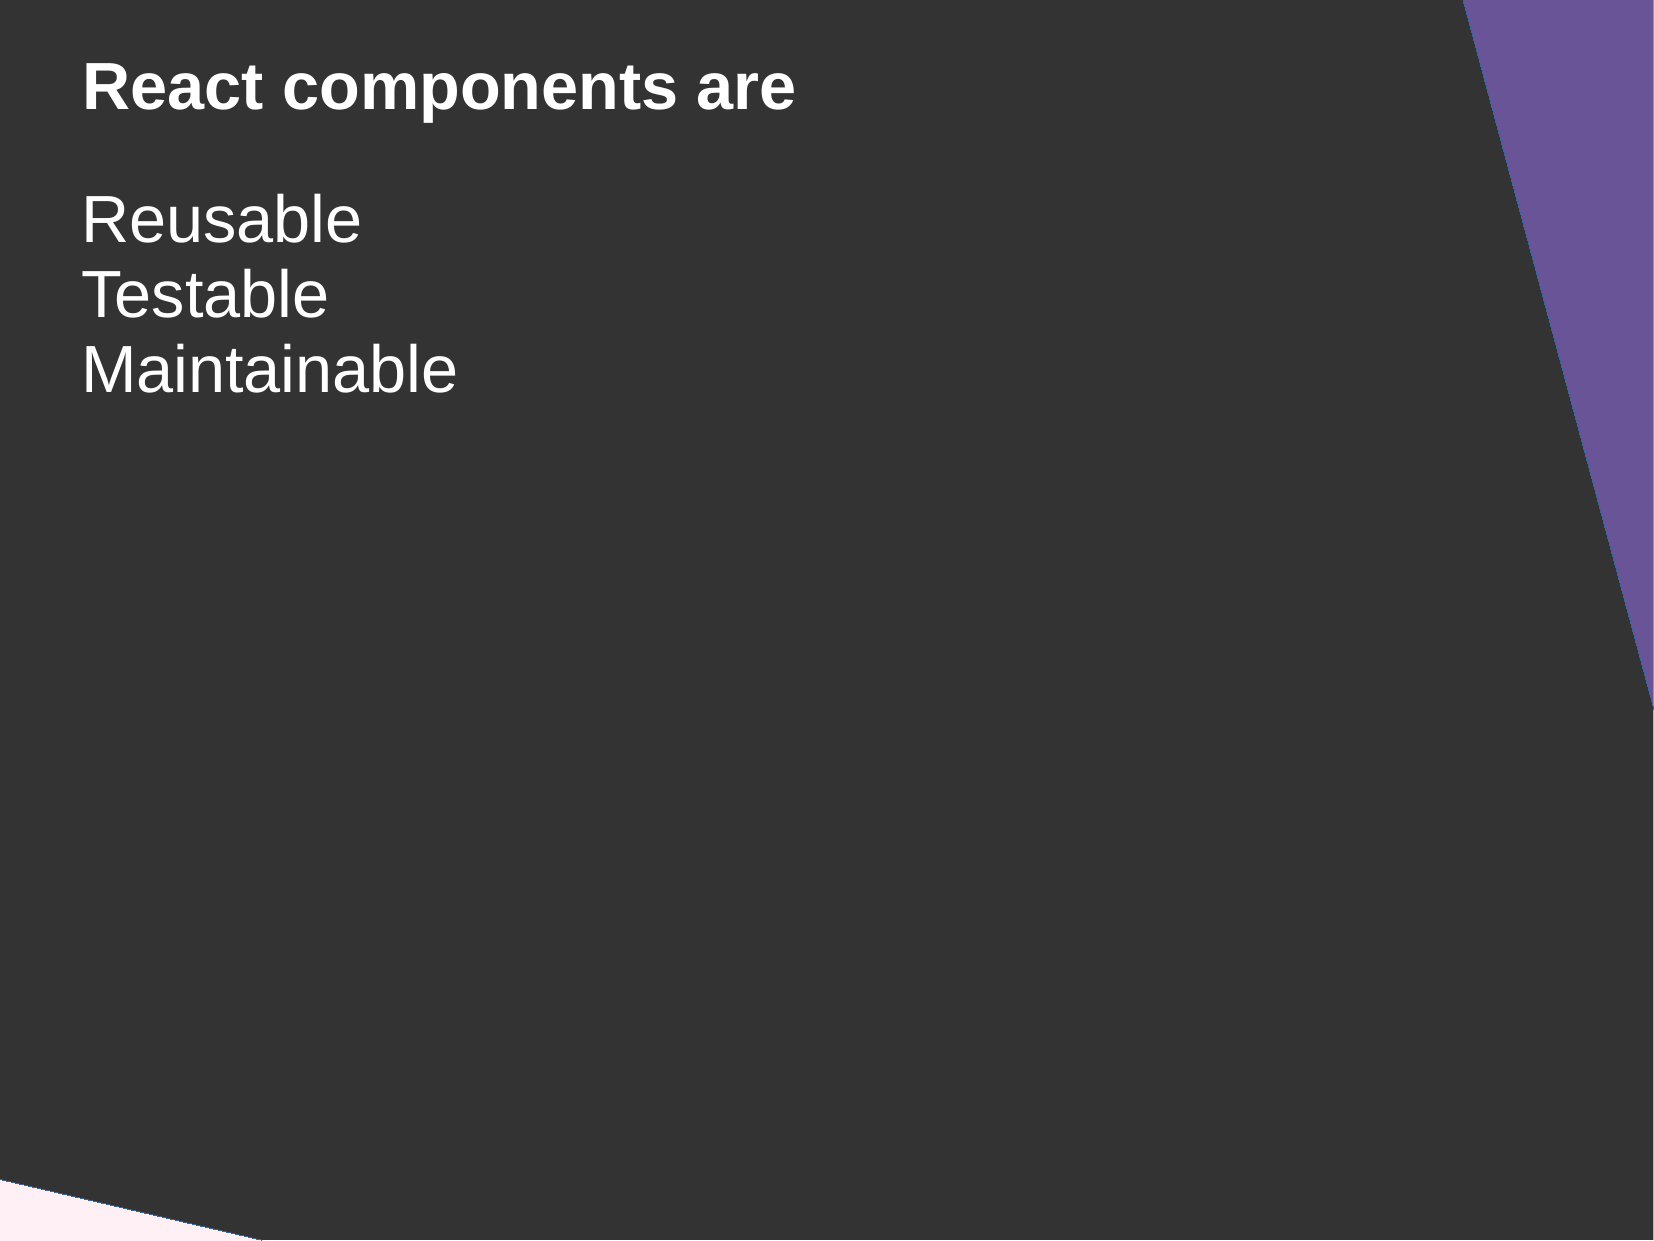

# React components are
Reusable
Testable
Maintainable